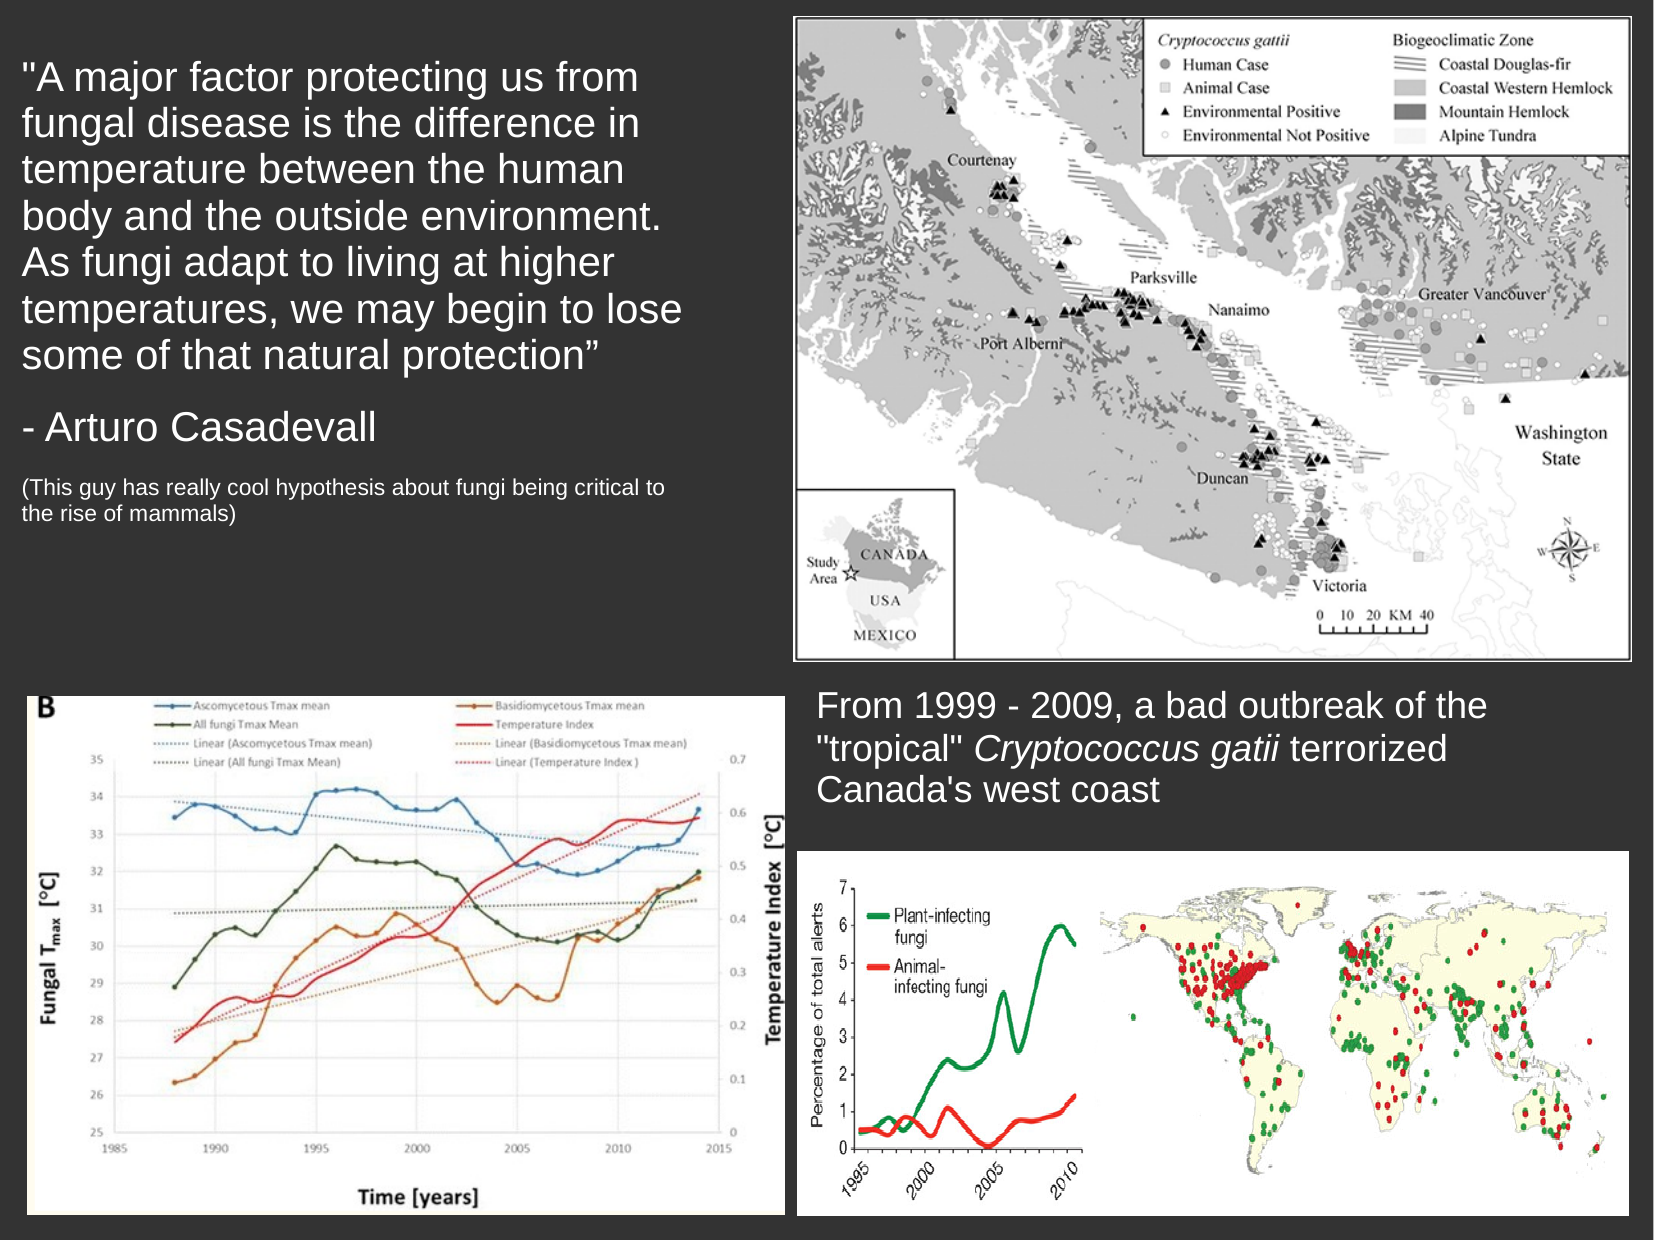

"A major factor protecting us from fungal disease is the difference in temperature between the human body and the outside environment. As fungi adapt to living at higher temperatures, we may begin to lose some of that natural protection”
- Arturo Casadevall
(This guy has really cool hypothesis about fungi being critical to the rise of mammals)
From 1999 - 2009, a bad outbreak of the "tropical" Cryptococcus gatii terrorized Canada's west coast